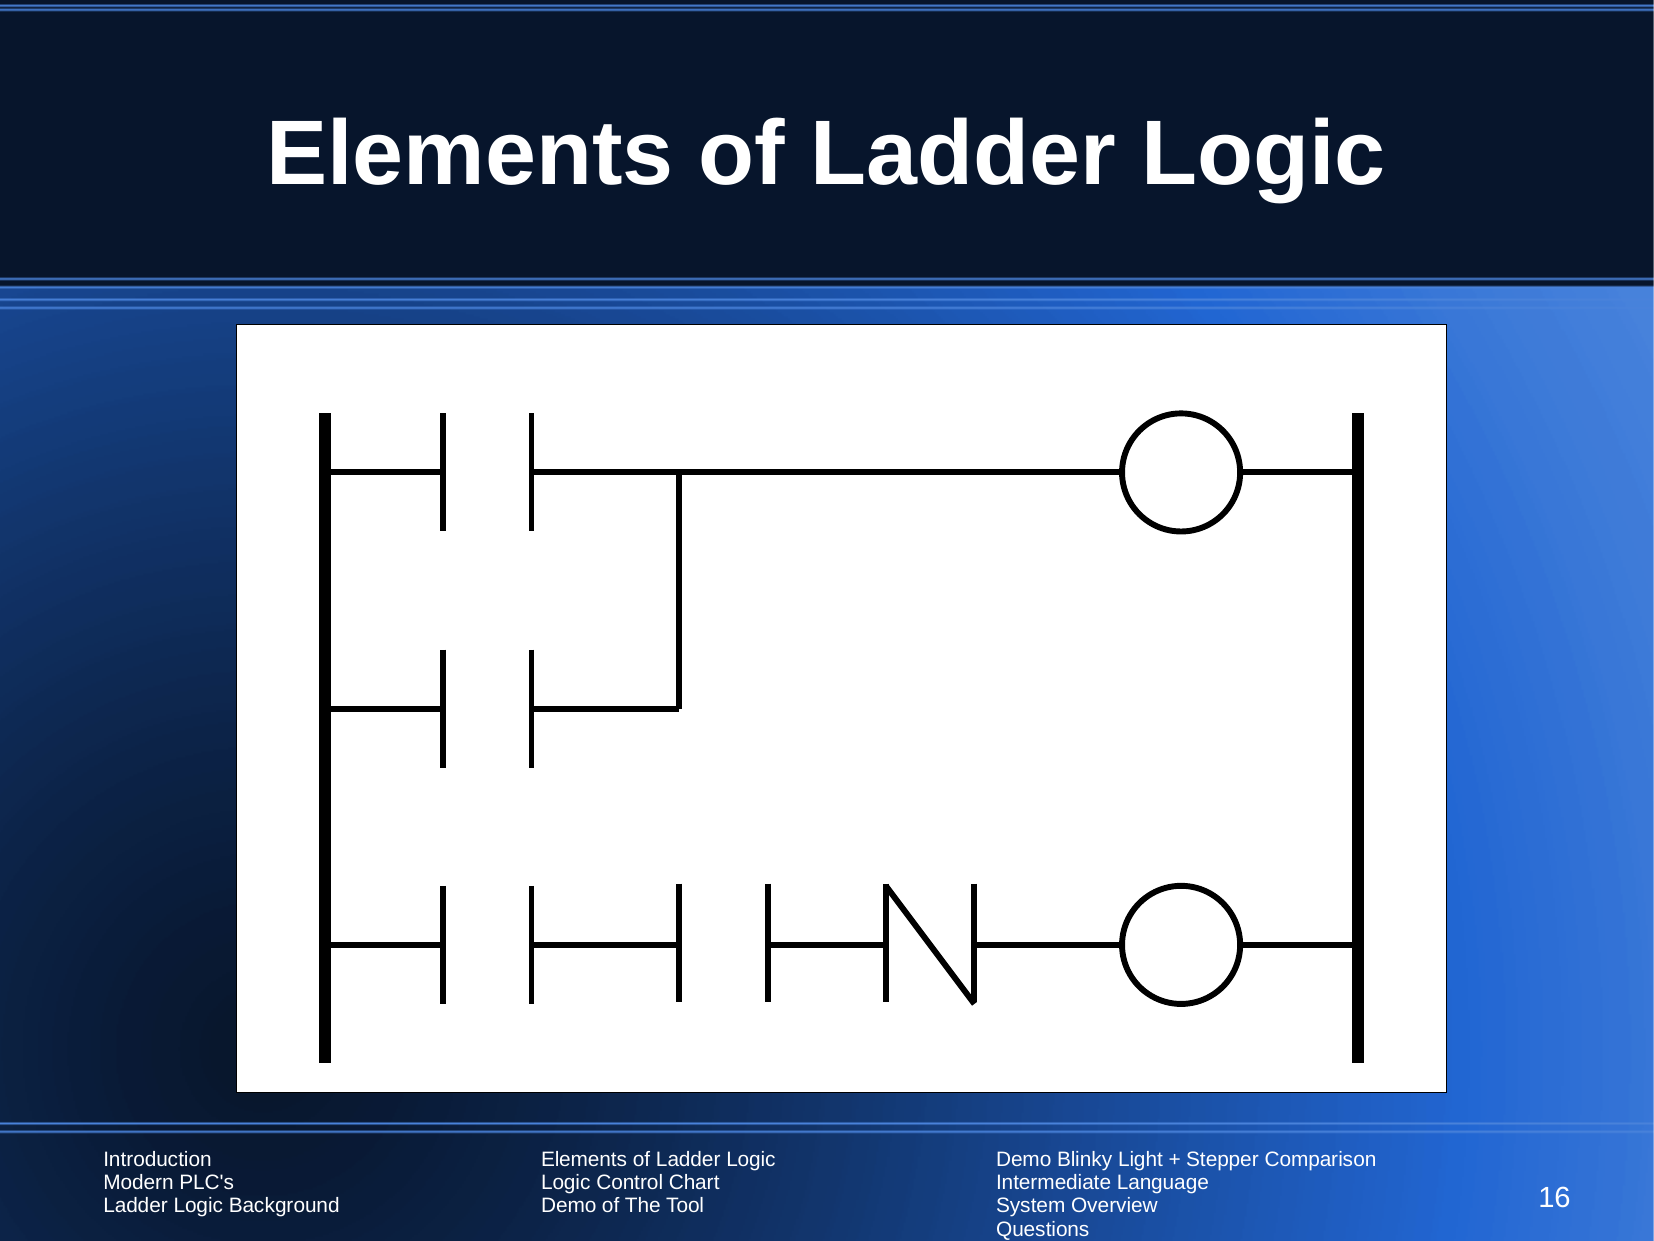

# Elements of Ladder Logic
S_1
in_1
S_1
S_1
in_2
in_1
Out
16